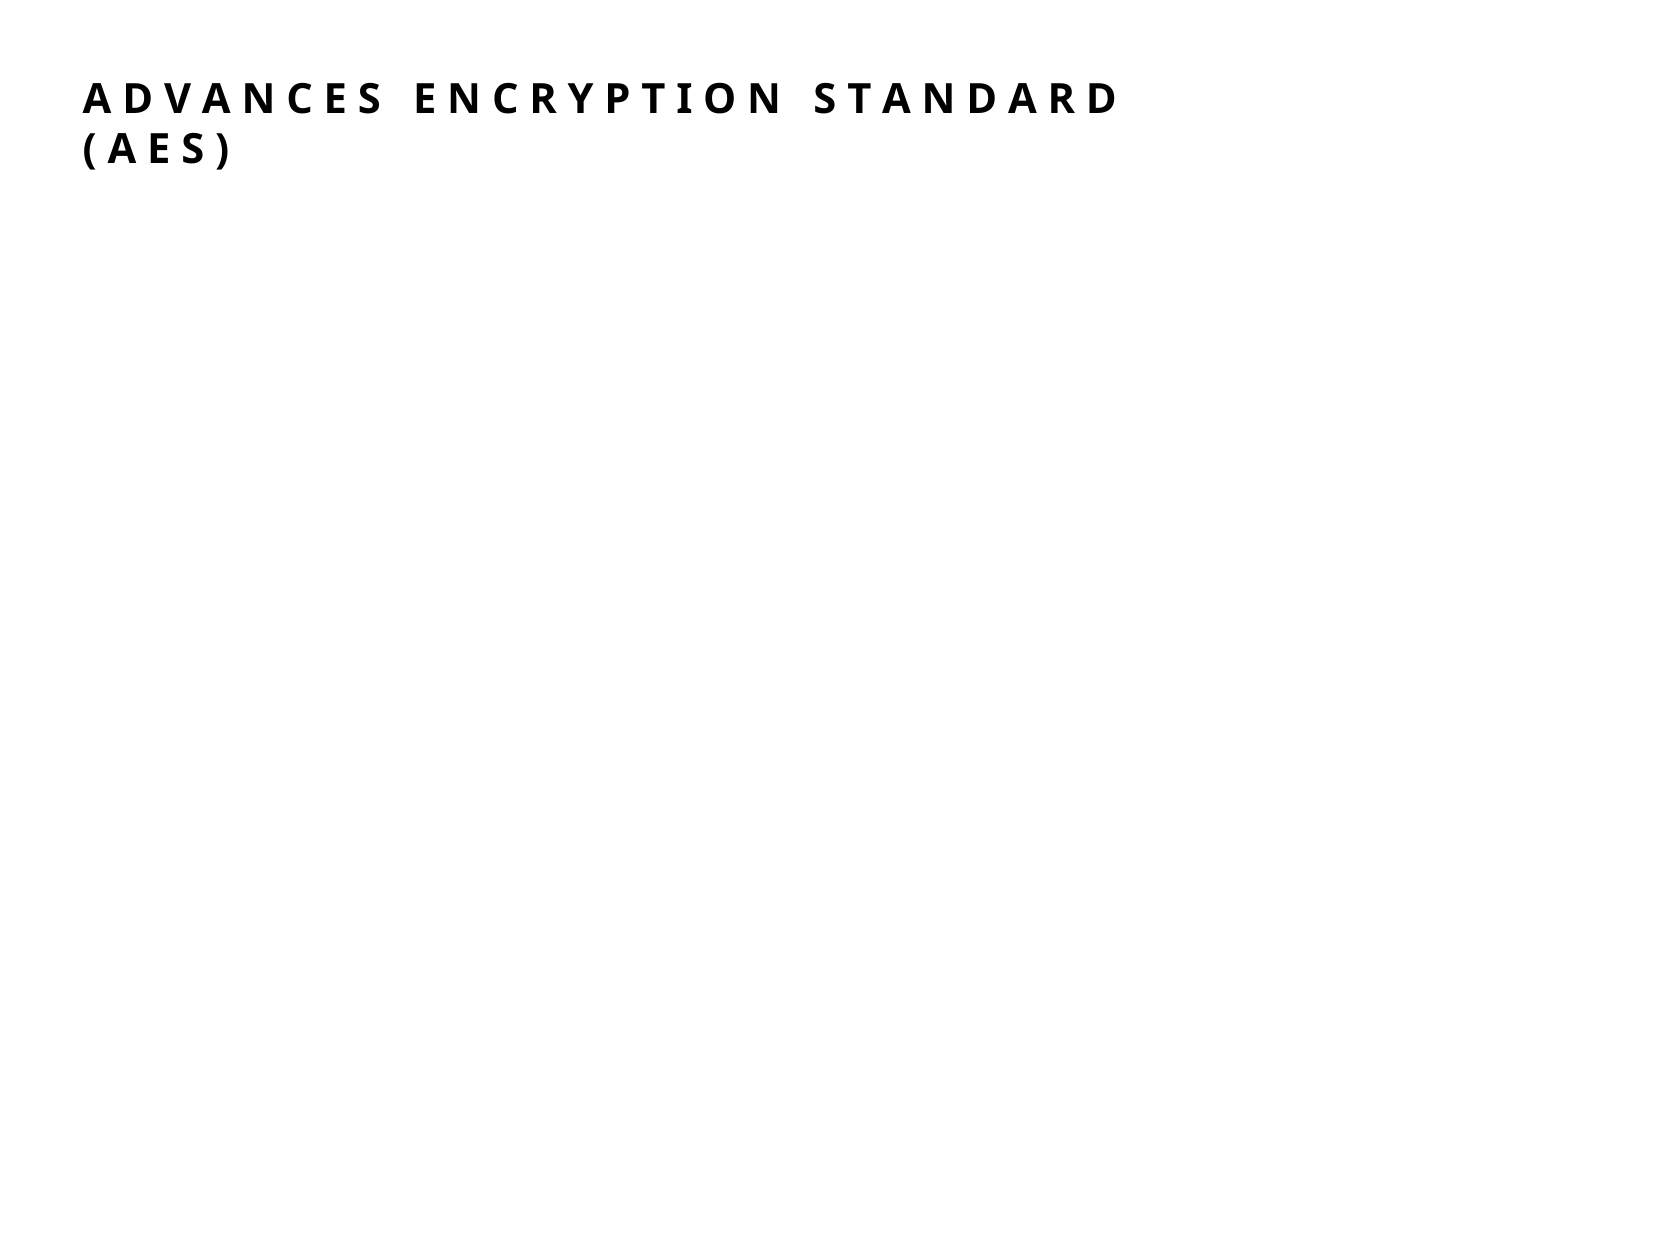

A D V A N C E S E N C R Y P T I O N S T A N D A R D
( A E S )